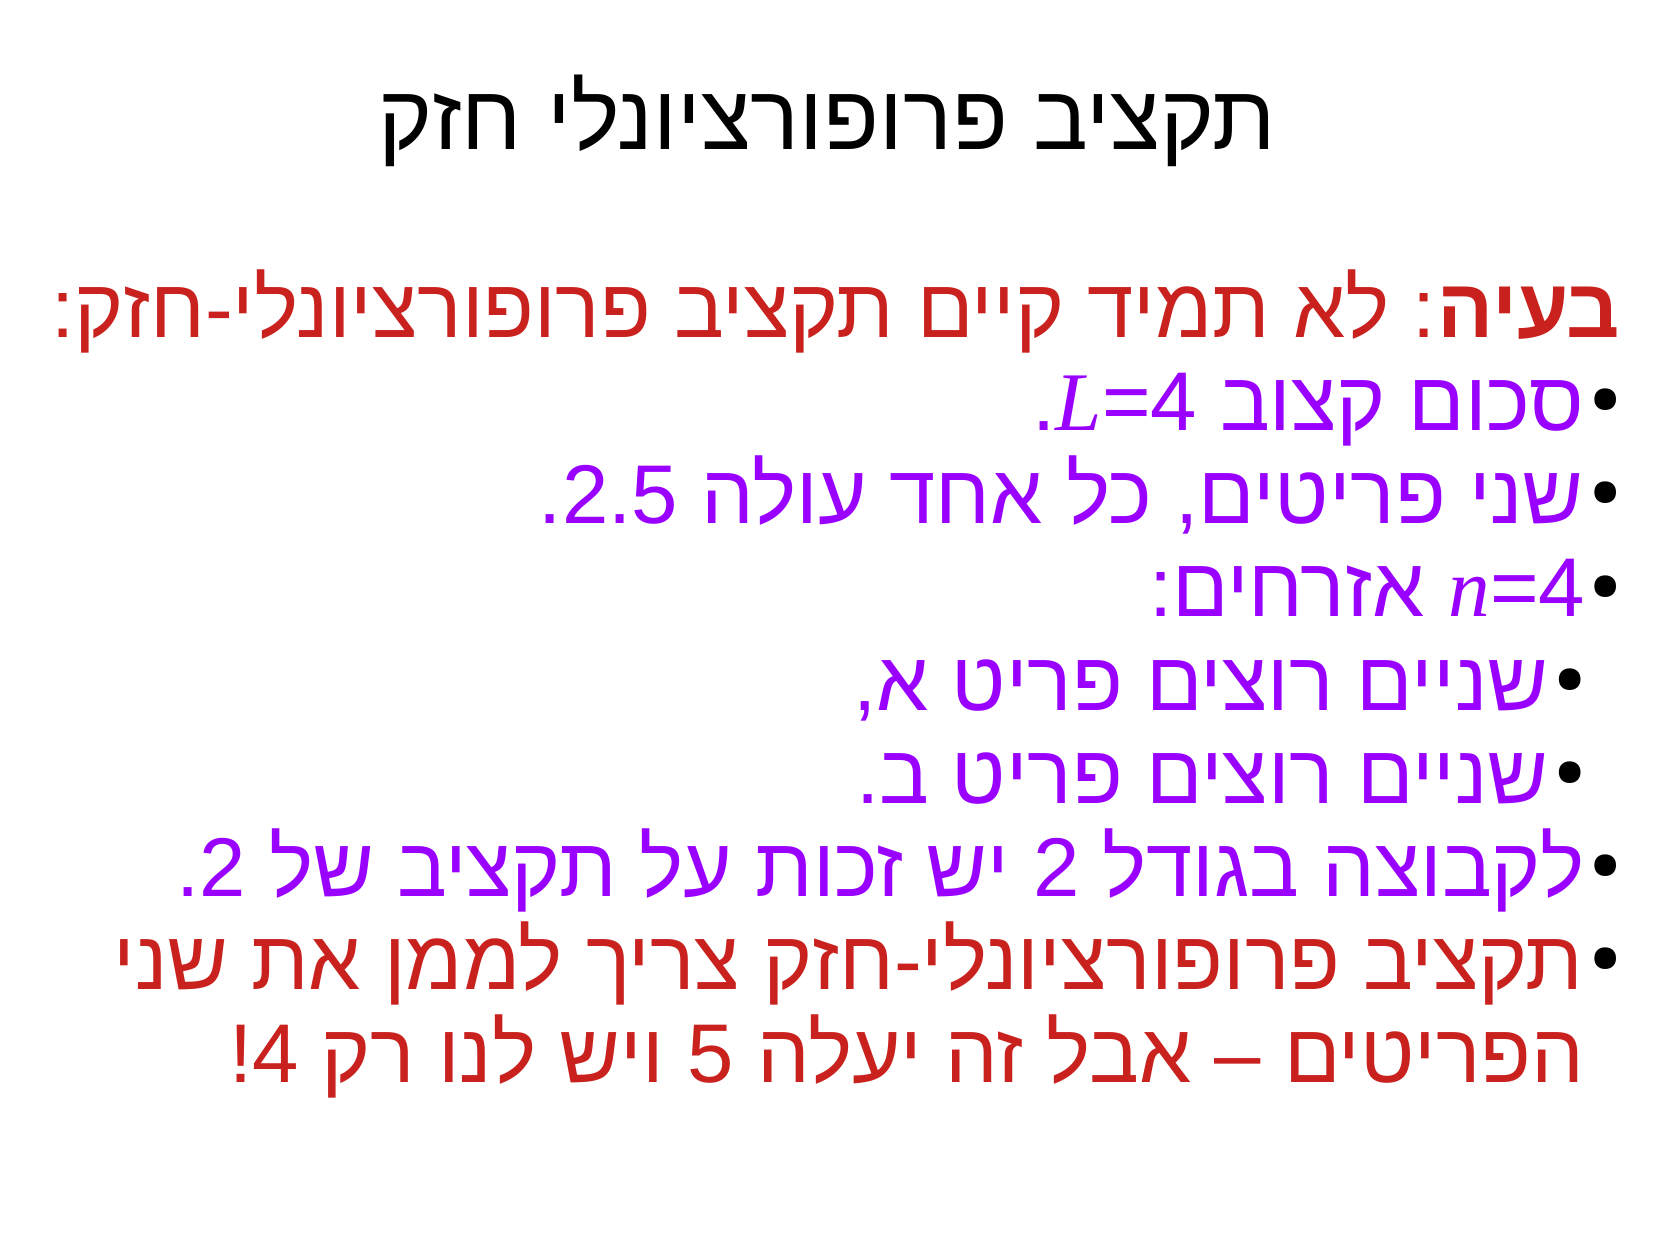

# תקציב פרופורציונלי חזק
בעיה: לא תמיד קיים תקציב פרופורציונלי-חזק:
סכום קצוב L=4.
שני פריטים, כל אחד עולה 2.5.
n=4 אזרחים:
שניים רוצים פריט א,
שניים רוצים פריט ב.
לקבוצה בגודל 2 יש זכות על תקציב של 2.
תקציב פרופורציונלי-חזק צריך לממן את שני הפריטים – אבל זה יעלה 5 ויש לנו רק 4!